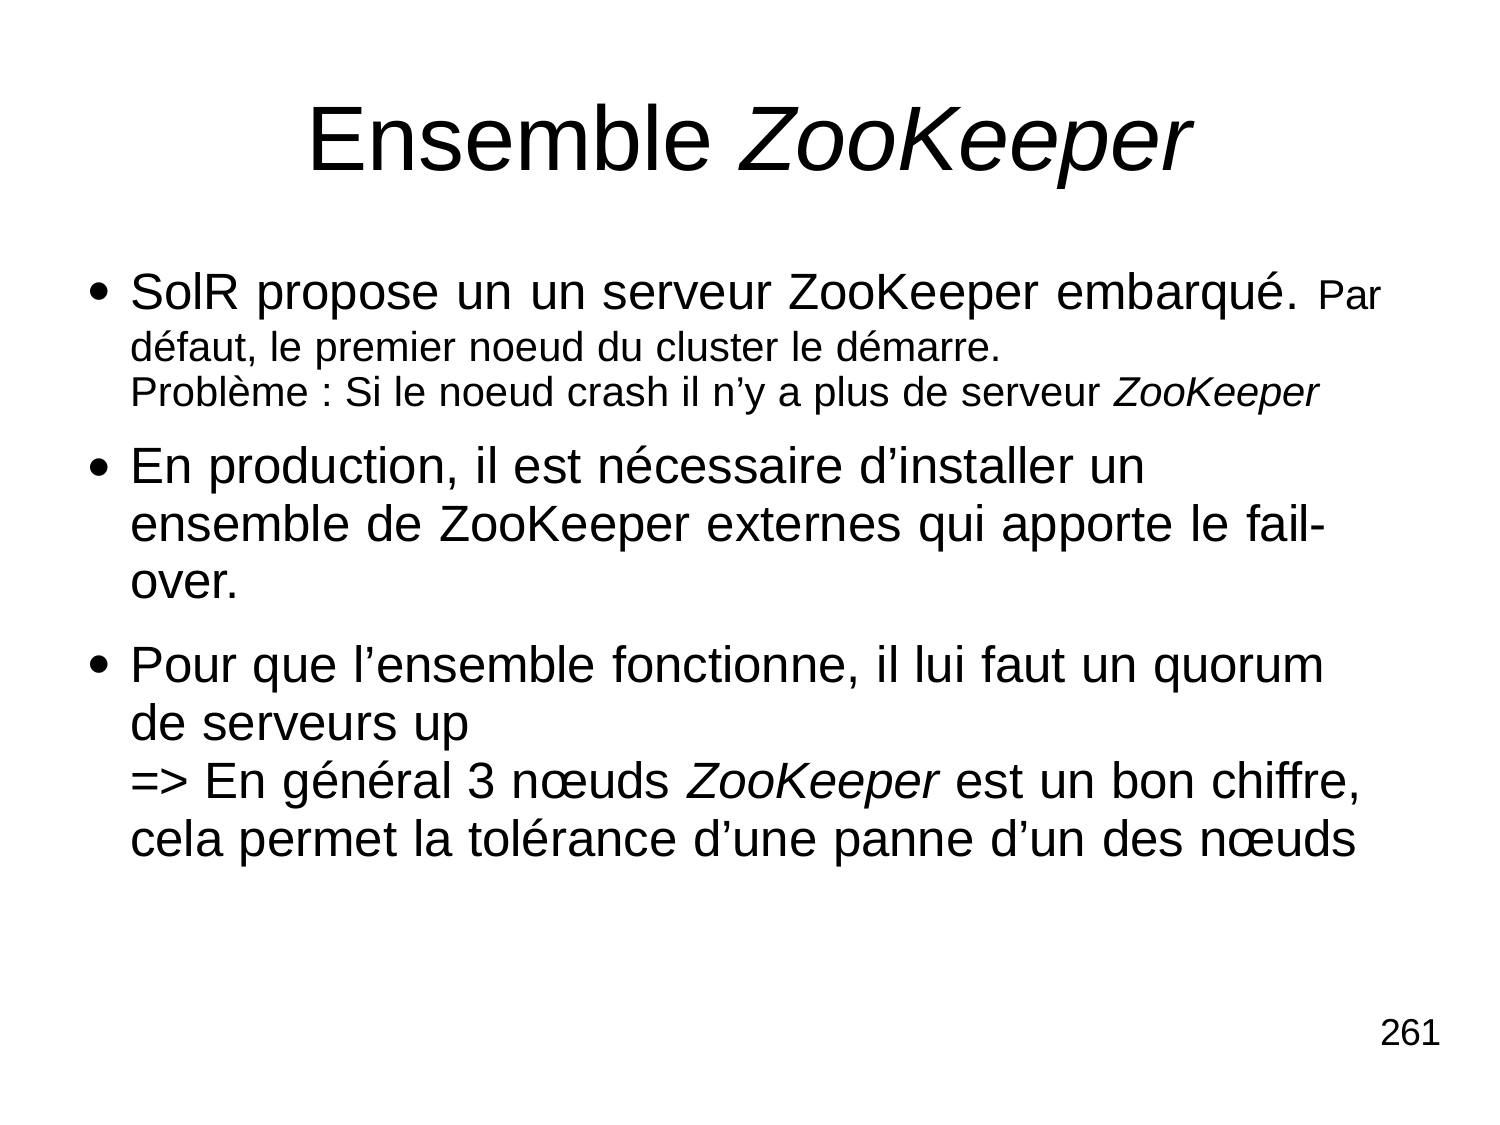

# Ensemble ZooKeeper
SolR propose un un serveur ZooKeeper embarqué. Par défaut, le premier noeud du cluster le démarre.
Problème : Si le noeud crash il n’y a plus de serveur ZooKeeper
●
En production, il est nécessaire d’installer un ensemble de ZooKeeper externes qui apporte le fail- over.
Pour que l’ensemble fonctionne, il lui faut un quorum de serveurs up
=> En général 3 nœuds ZooKeeper est un bon chiffre, cela permet la tolérance d’une panne d’un des nœuds
●
●
261